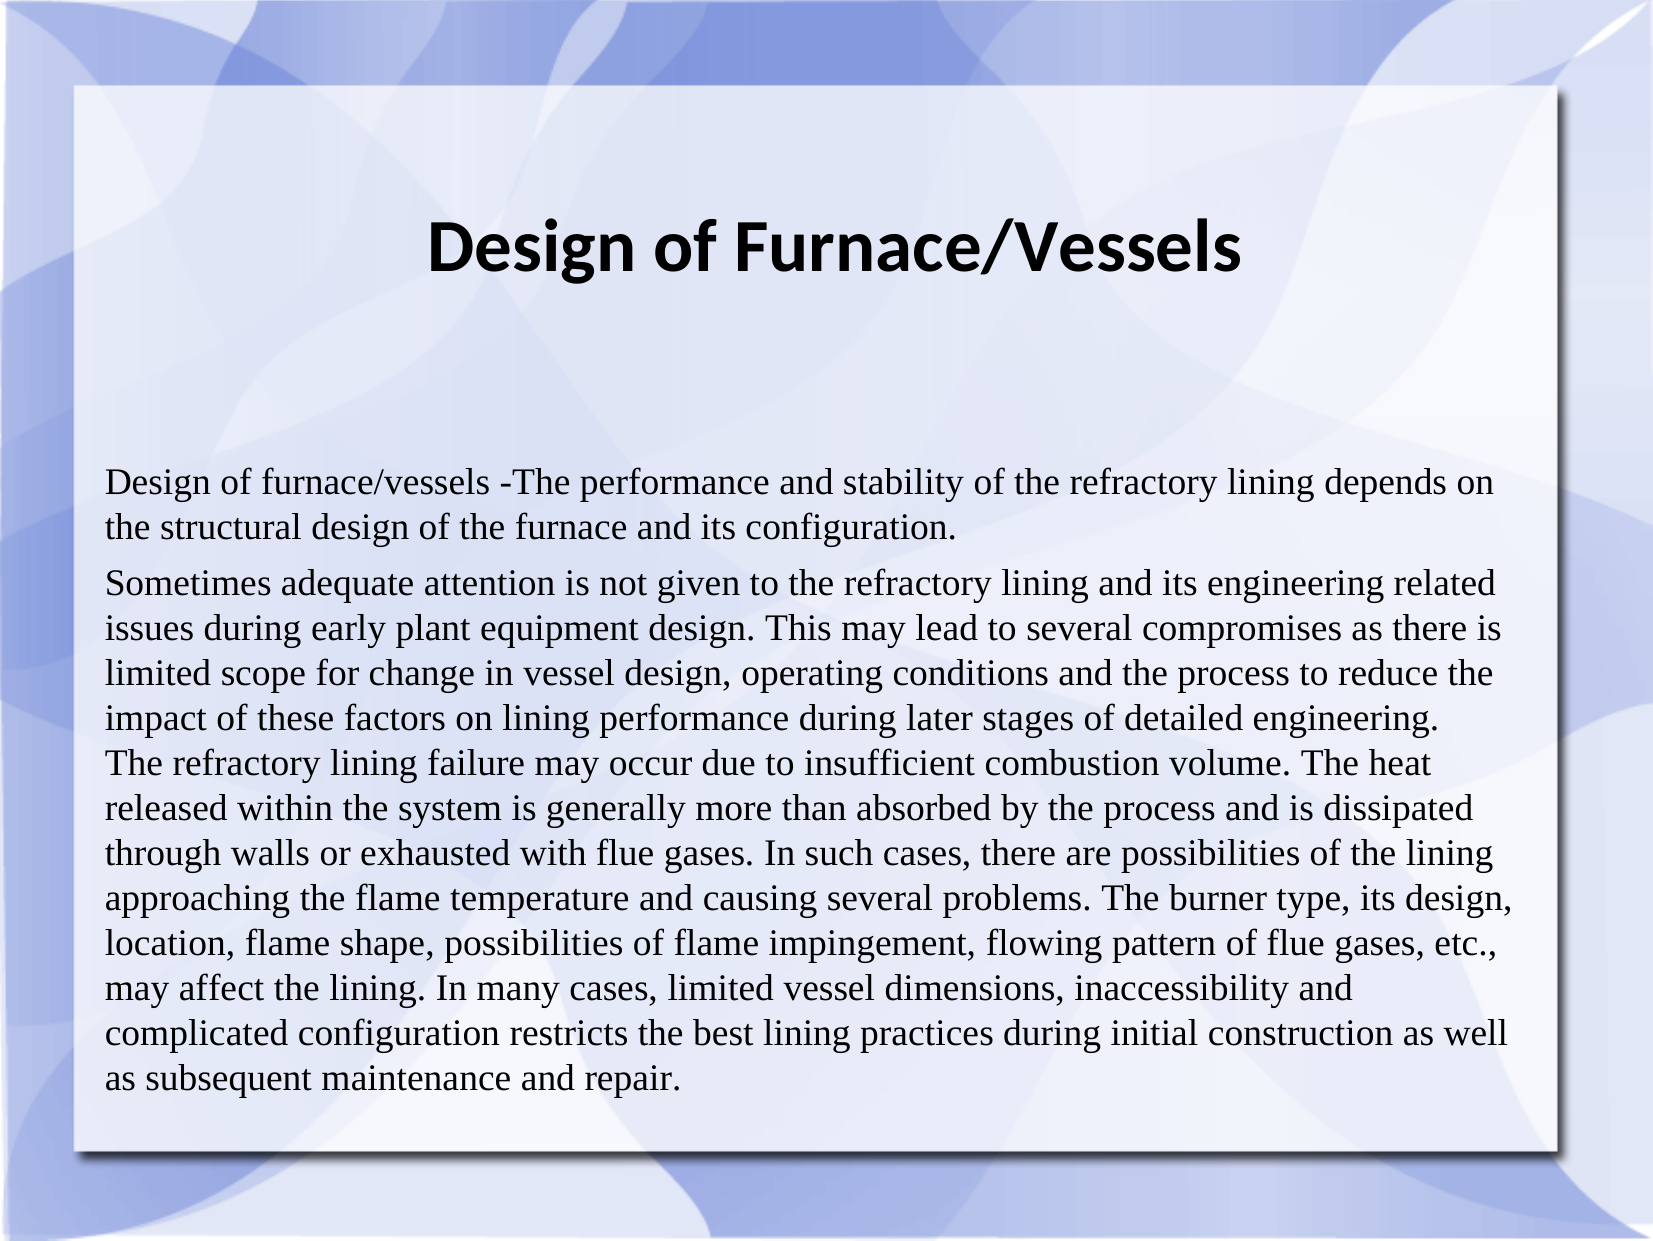

# Design of Furnace/Vessels
Design of furnace/vessels -The performance and stability of the refractory lining depends on the structural design of the furnace and its configuration.
Sometimes adequate attention is not given to the refractory lining and its engineering related issues during early plant equipment design. This may lead to several compromises as there is limited scope for change in vessel design, operating conditions and the process to reduce the impact of these factors on lining performance during later stages of detailed engineering. The refractory lining failure may occur due to insufficient combustion volume. The heat released within the system is generally more than absorbed by the process and is dissipated through walls or exhausted with flue gases. In such cases, there are possibilities of the lining approaching the flame temperature and causing several problems. The burner type, its design, location, flame shape, possibilities of flame impingement, flowing pattern of flue gases, etc., may affect the lining. In many cases, limited vessel dimensions, inaccessibility and complicated configuration restricts the best lining practices during initial construction as well as subsequent maintenance and repair.